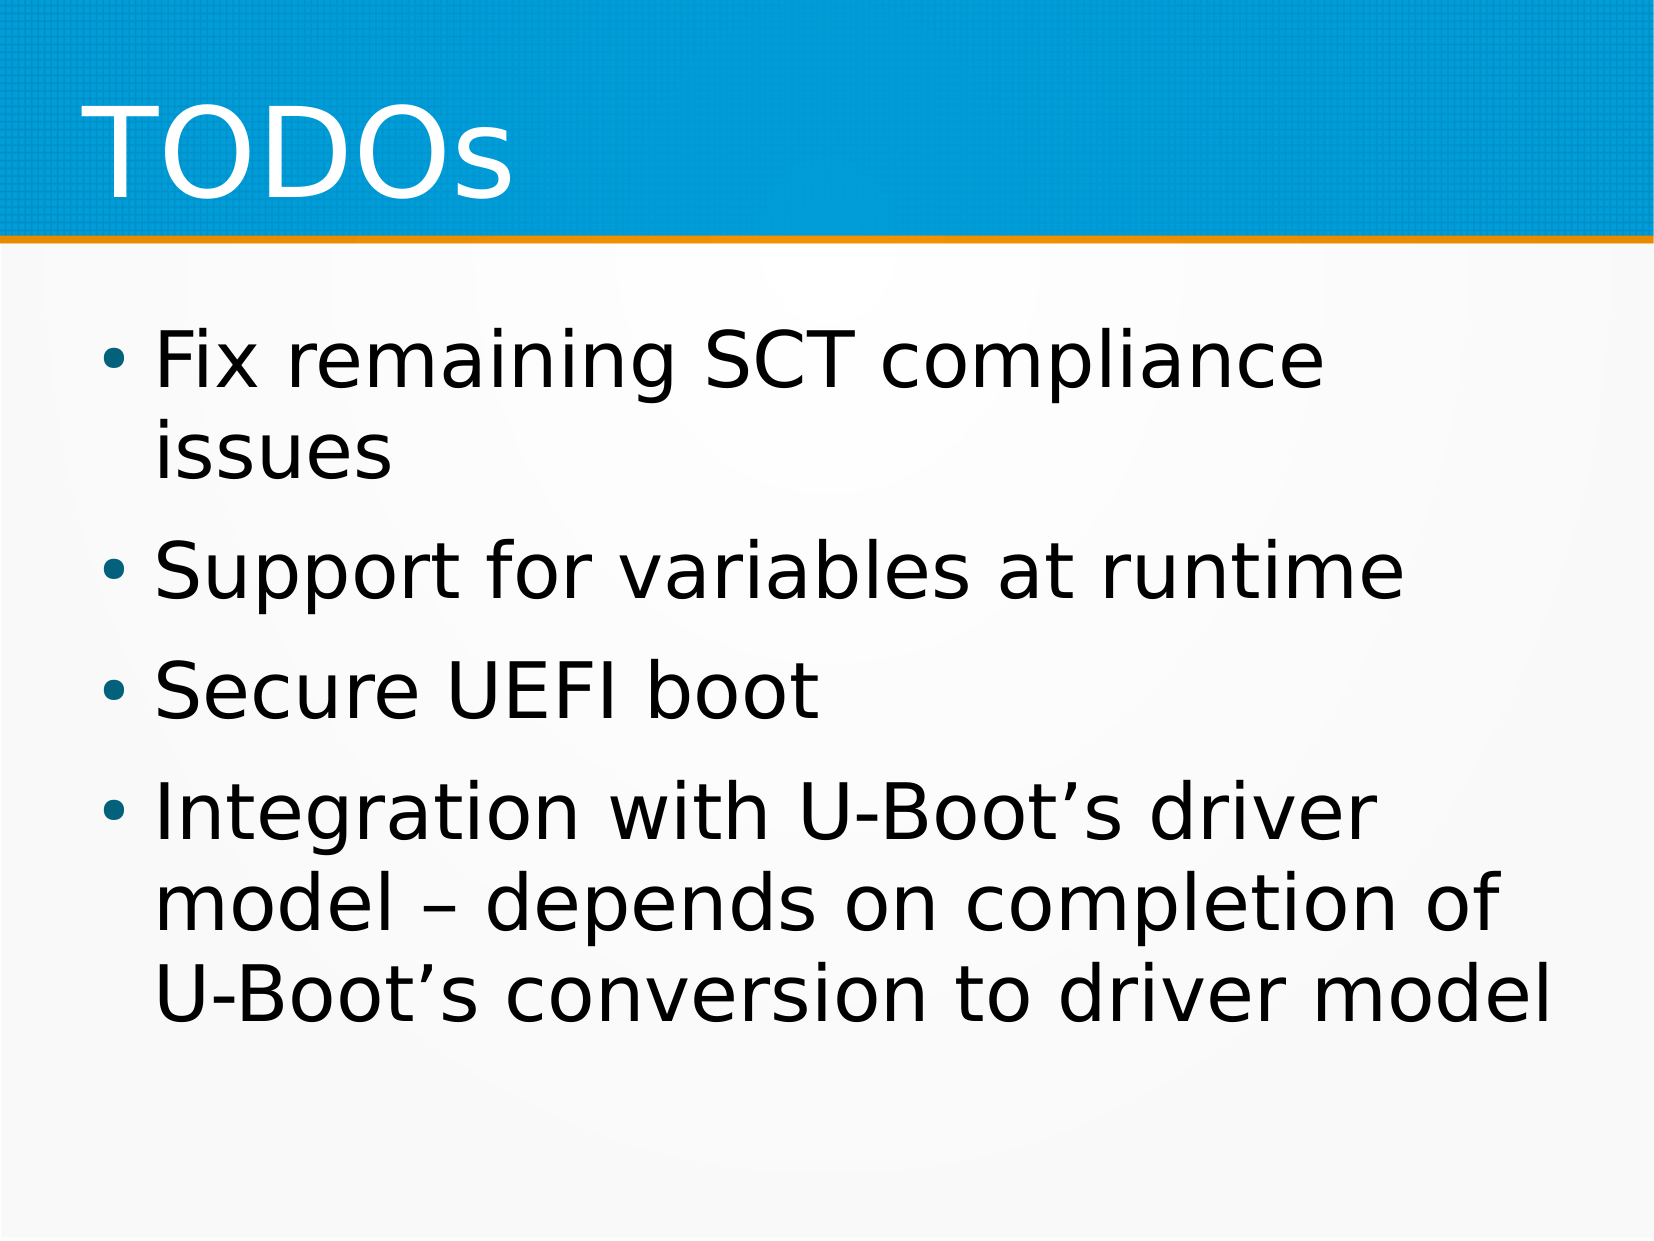

# TODOs
Fix remaining SCT compliance issues
Support for variables at runtime
Secure UEFI boot
Integration with U-Boot’s driver model – depends on completion of U-Boot’s conversion to driver model